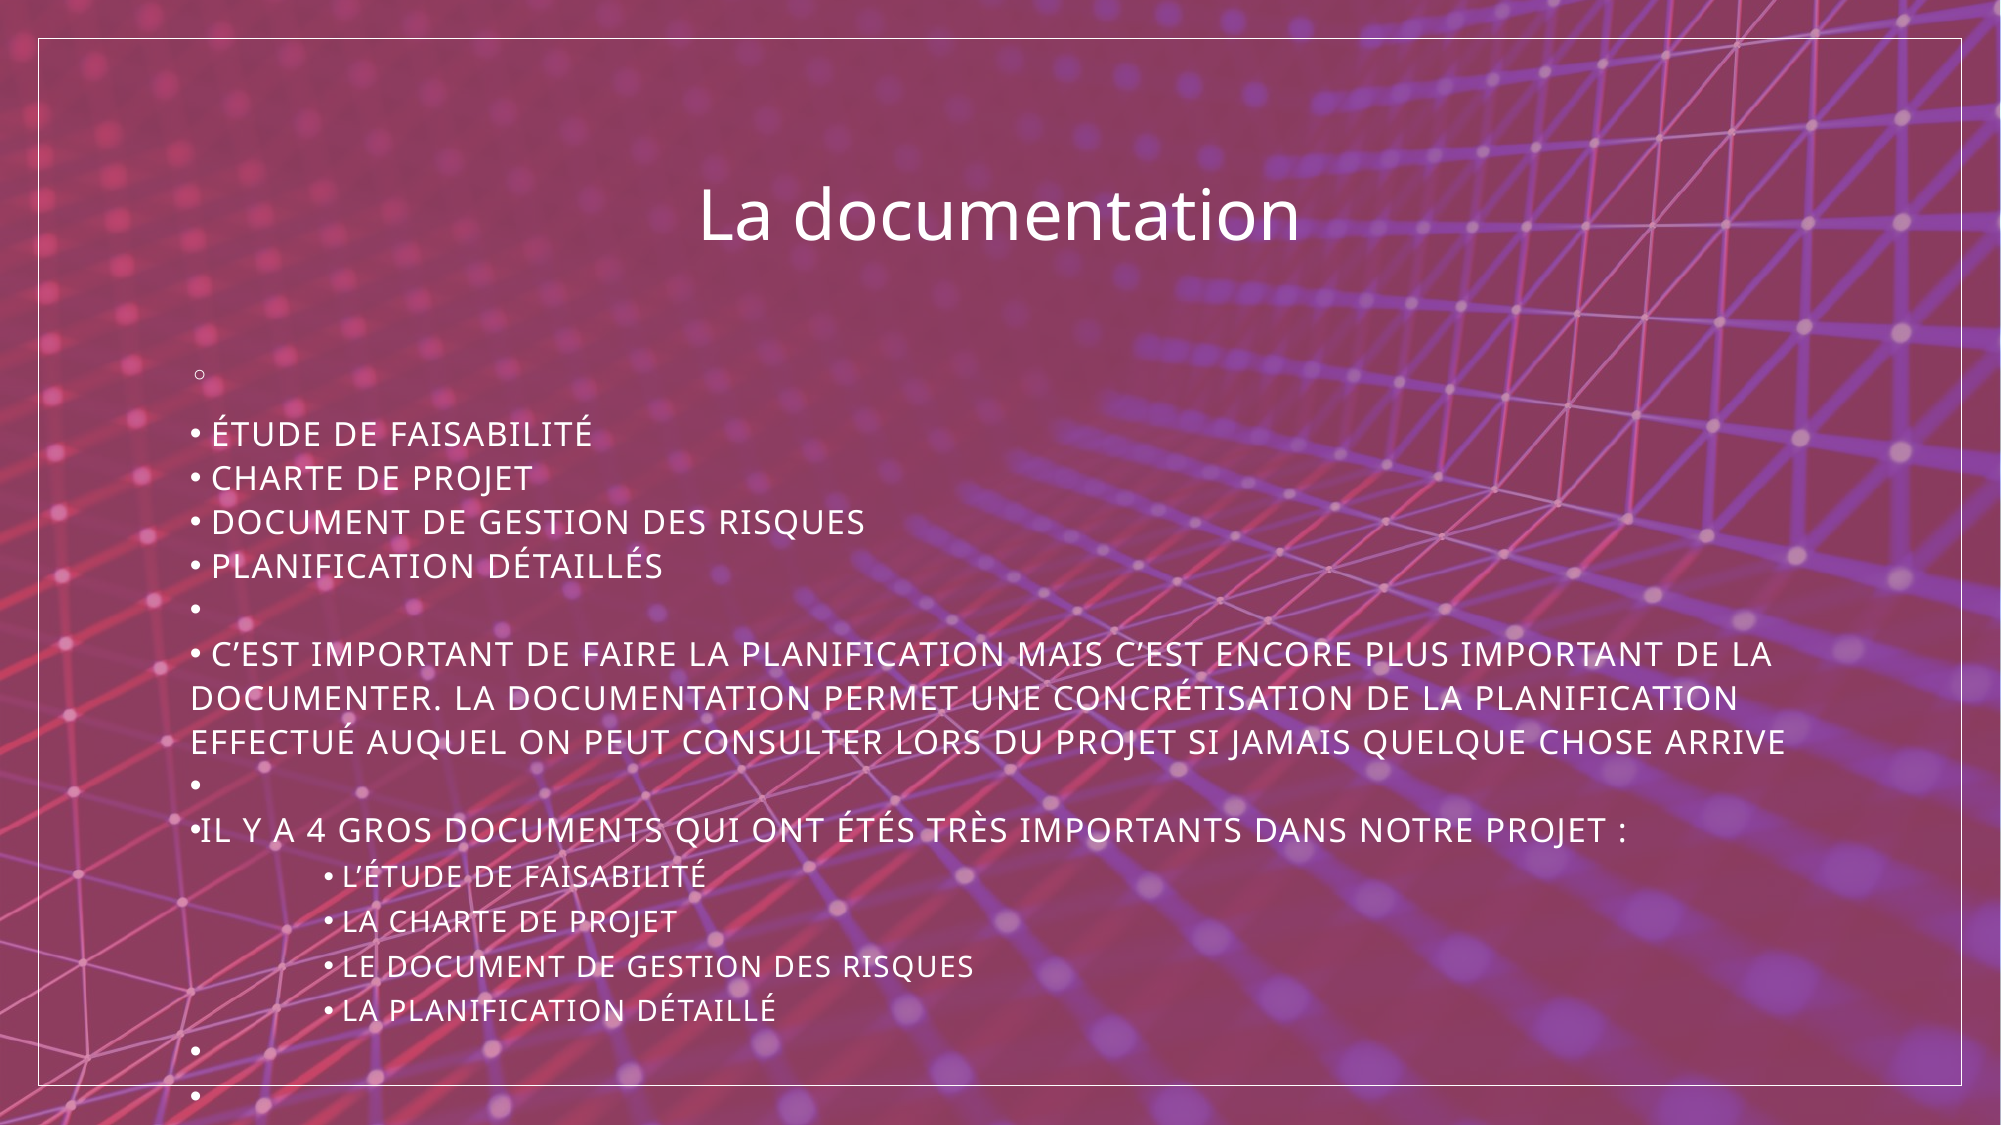

# La documentation
 Étude de faisabilité
 Charte de projet
 Document de gestion des risques
 Planification détaillés
 C’est important de faire la planification mais c’est encore plus important de la documenter. La documentation permet une concrétisation de la planification effectué auquel on peut consulter lors du projet si jamais quelque chose arrive
Il y a 4 gros documents qui ont étés très importants dans notre projet :
 l’étude de faisabilité
 la charte de projet
 le document de gestion des risques
 la planification détaillé